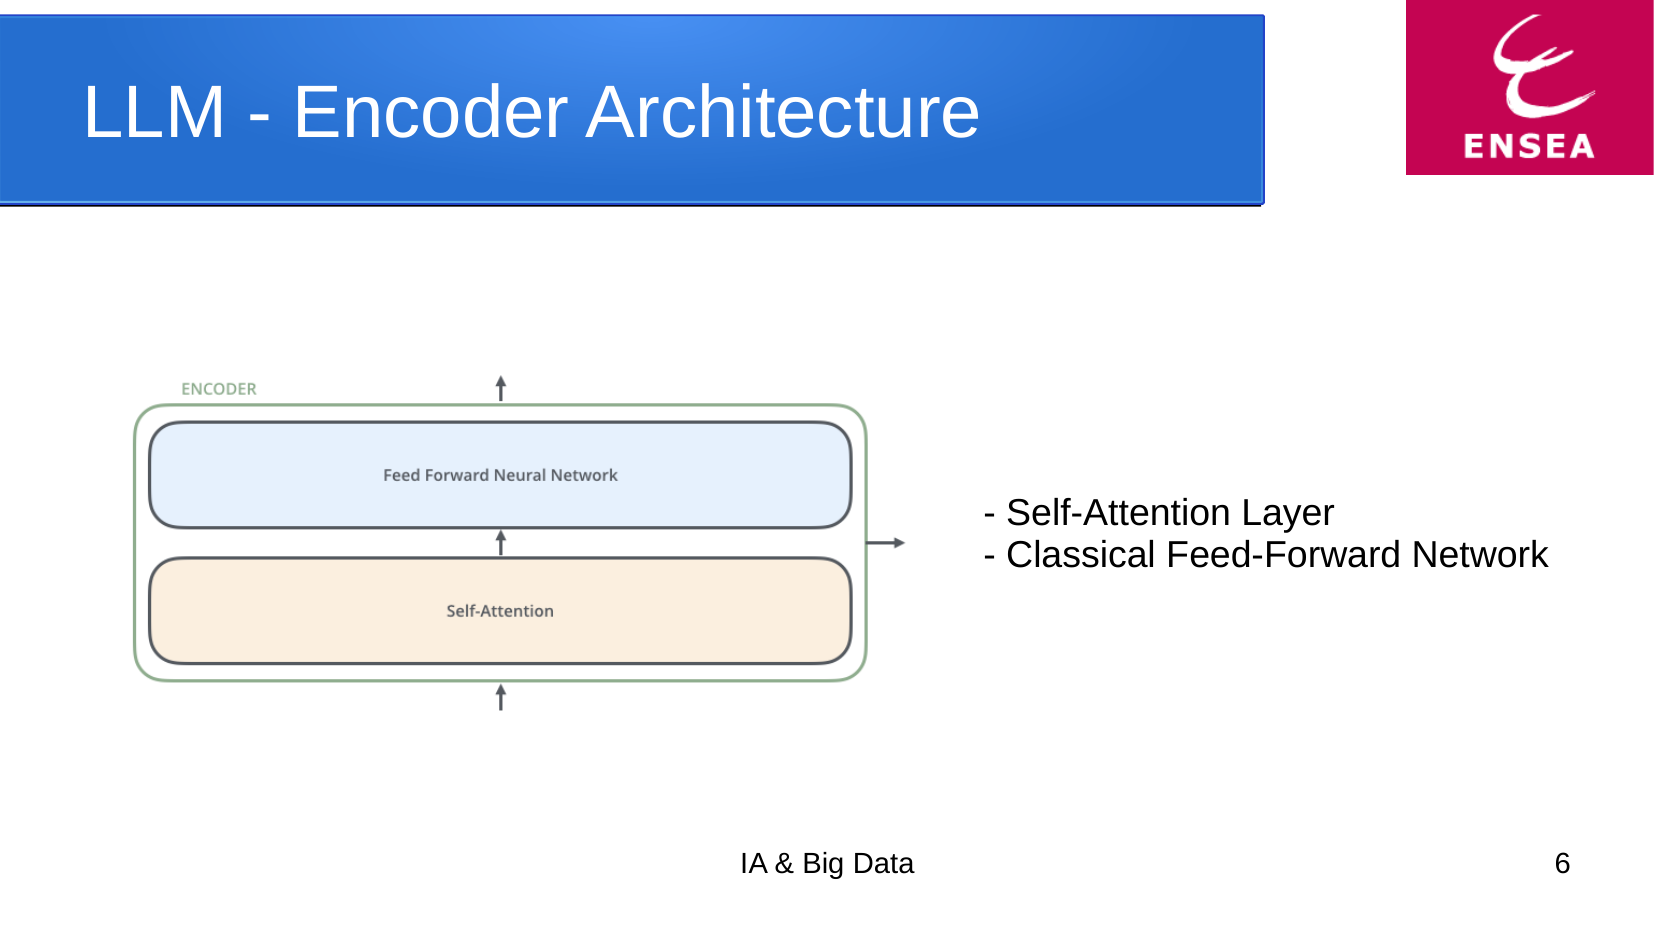

# LLM - Encoder Architecture
- Self-Attention Layer
- Classical Feed-Forward Network
IA & Big Data
6